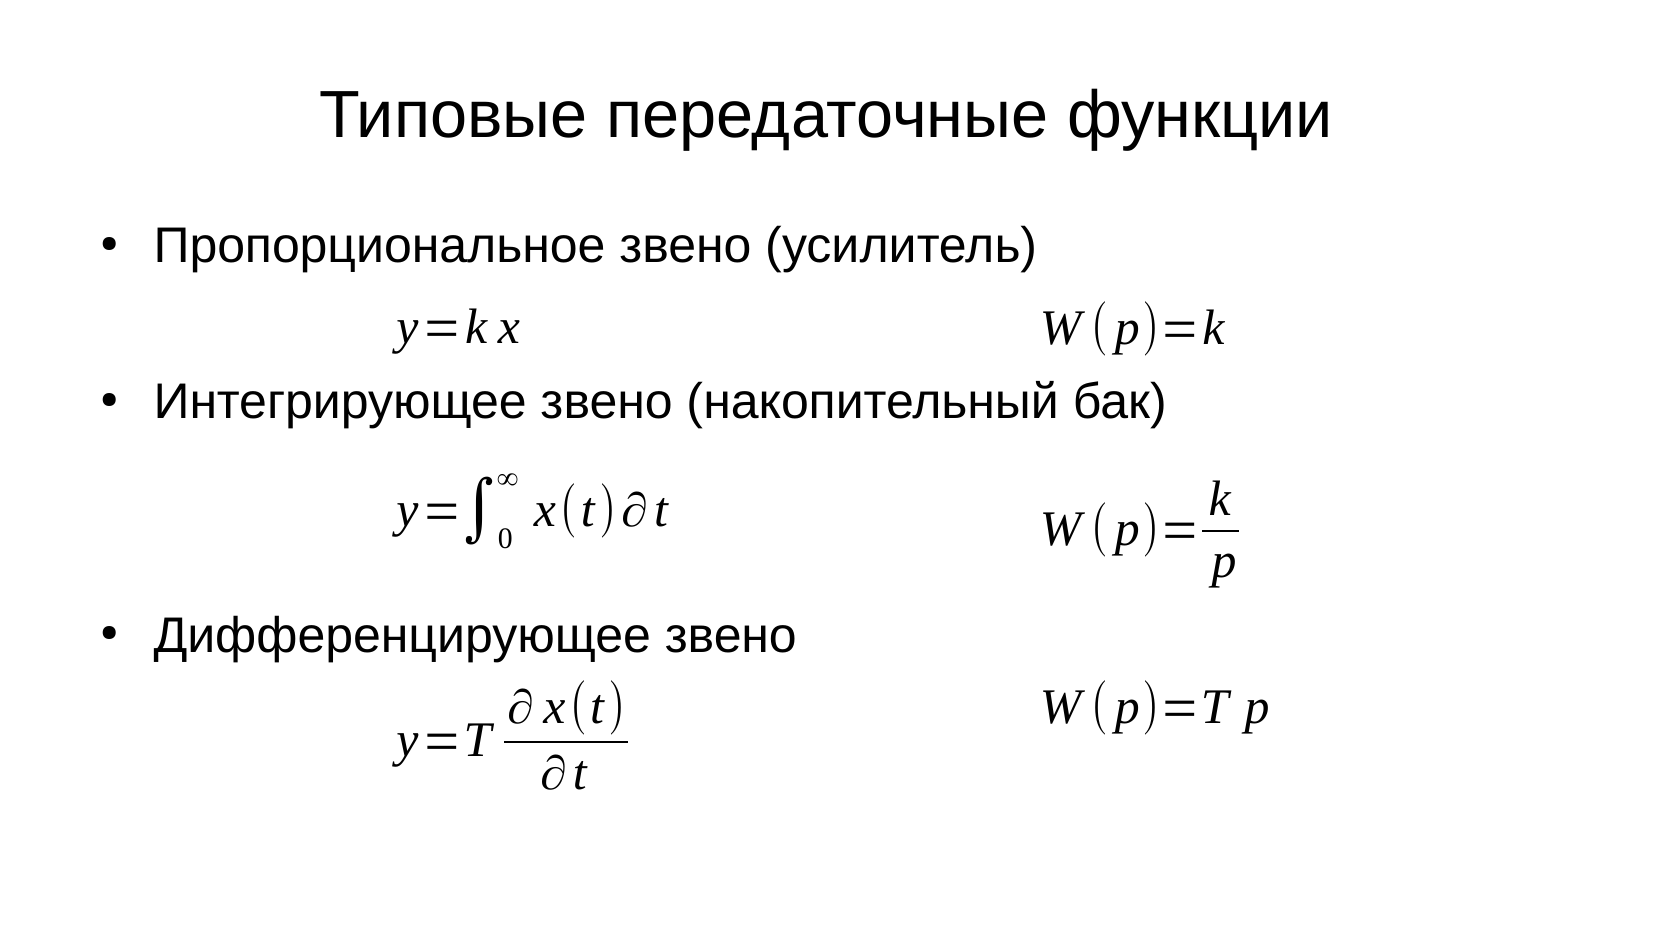

# Типовые передаточные функции
Пропорциональное звено (усилитель)
Интегрирующее звено (накопительный бак)
Дифференцирующее звено